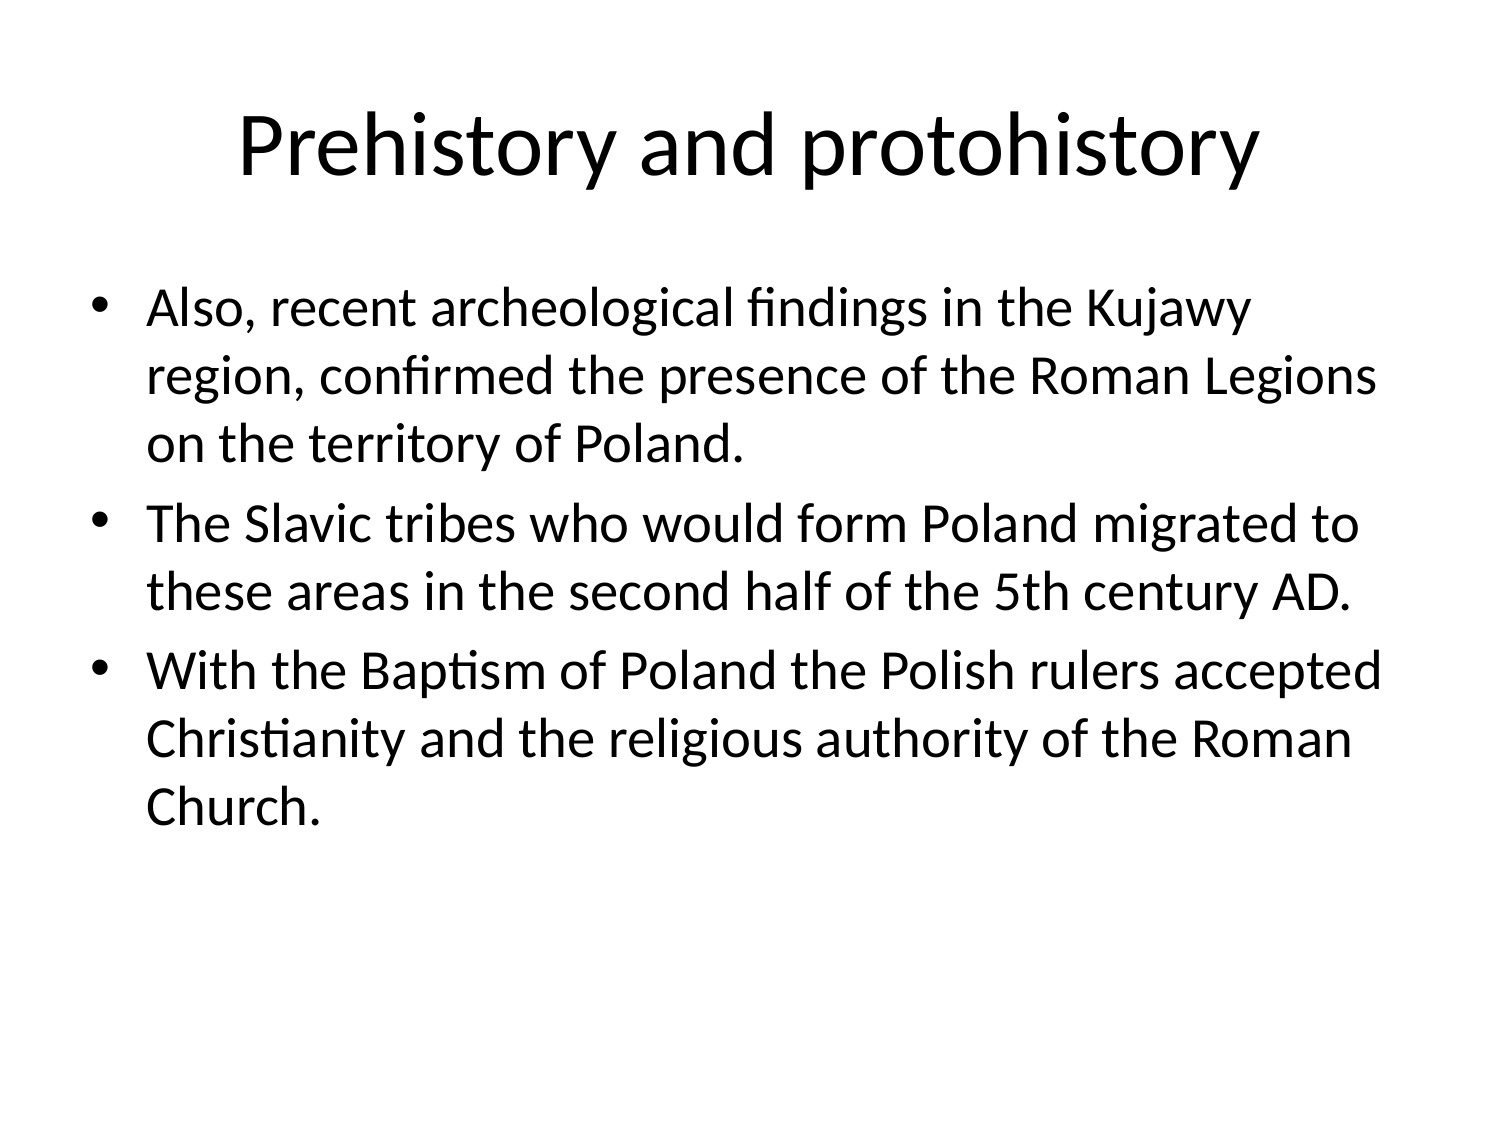

# Prehistory and protohistory
Also, recent archeological findings in the Kujawy region, confirmed the presence of the Roman Legions on the territory of Poland.
The Slavic tribes who would form Poland migrated to these areas in the second half of the 5th century AD.
With the Baptism of Poland the Polish rulers accepted Christianity and the religious authority of the Roman Church.